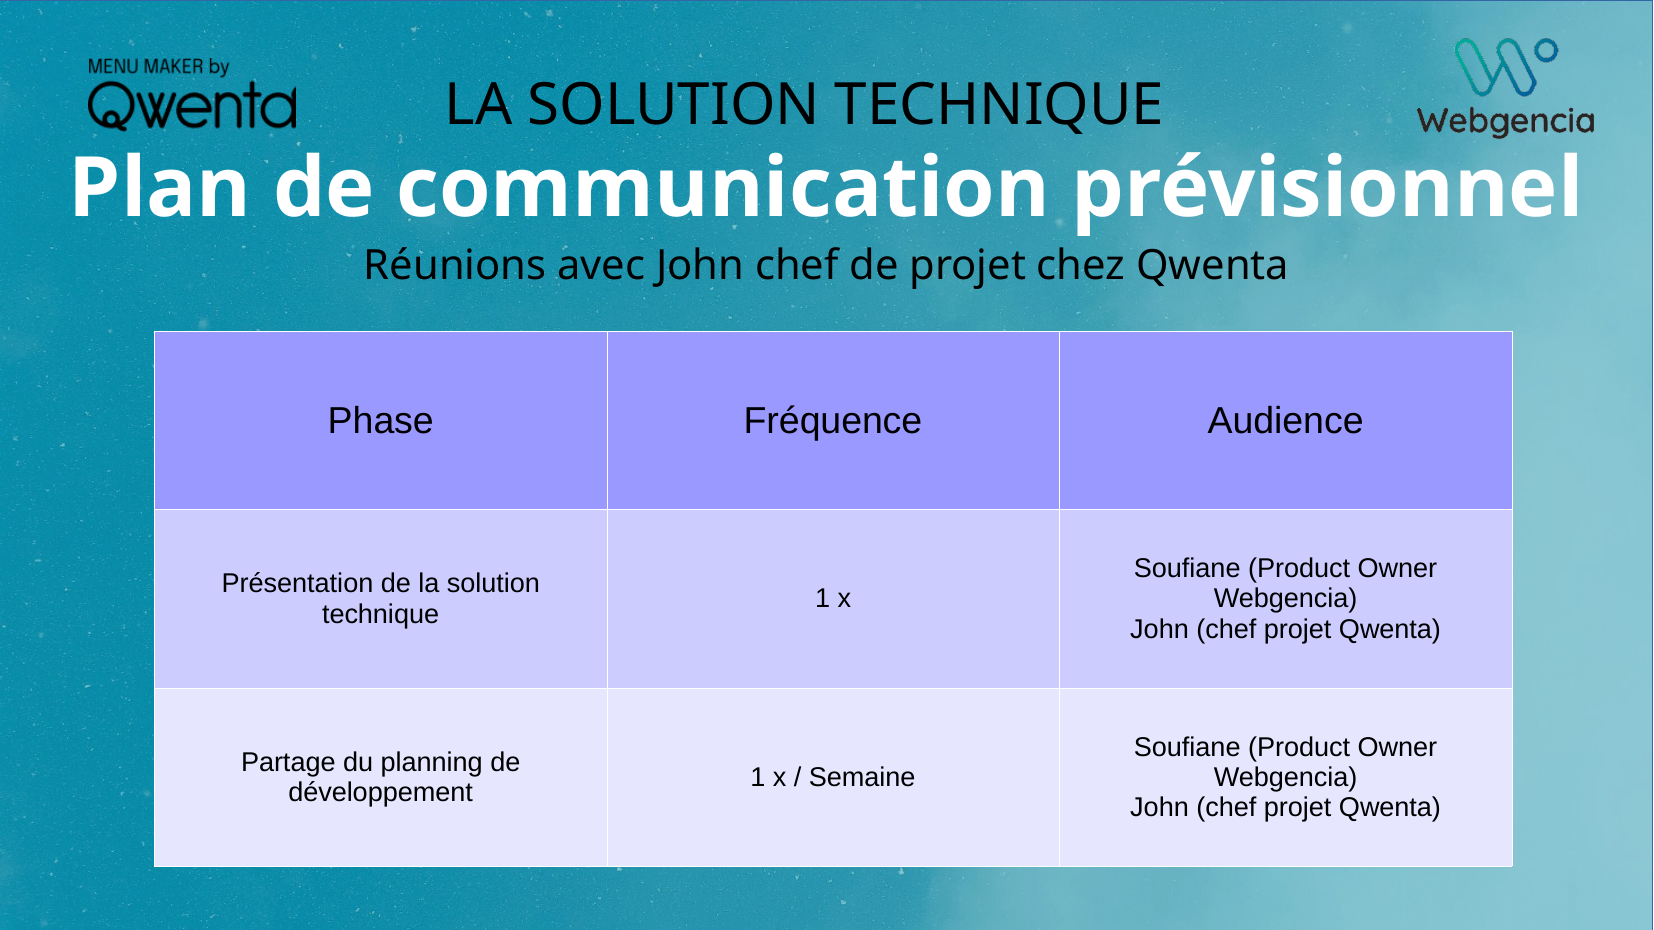

# Plan de communication prévisionnel
LA SOLUTION TECHNIQUE
Réunions avec John chef de projet chez Qwenta
| Phase | Fréquence | Audience |
| --- | --- | --- |
| Présentation de la solution technique | 1 x | Soufiane (Product Owner Webgencia) John (chef projet Qwenta) |
| Partage du planning de développement | 1 x / Semaine | Soufiane (Product Owner Webgencia) John (chef projet Qwenta) |